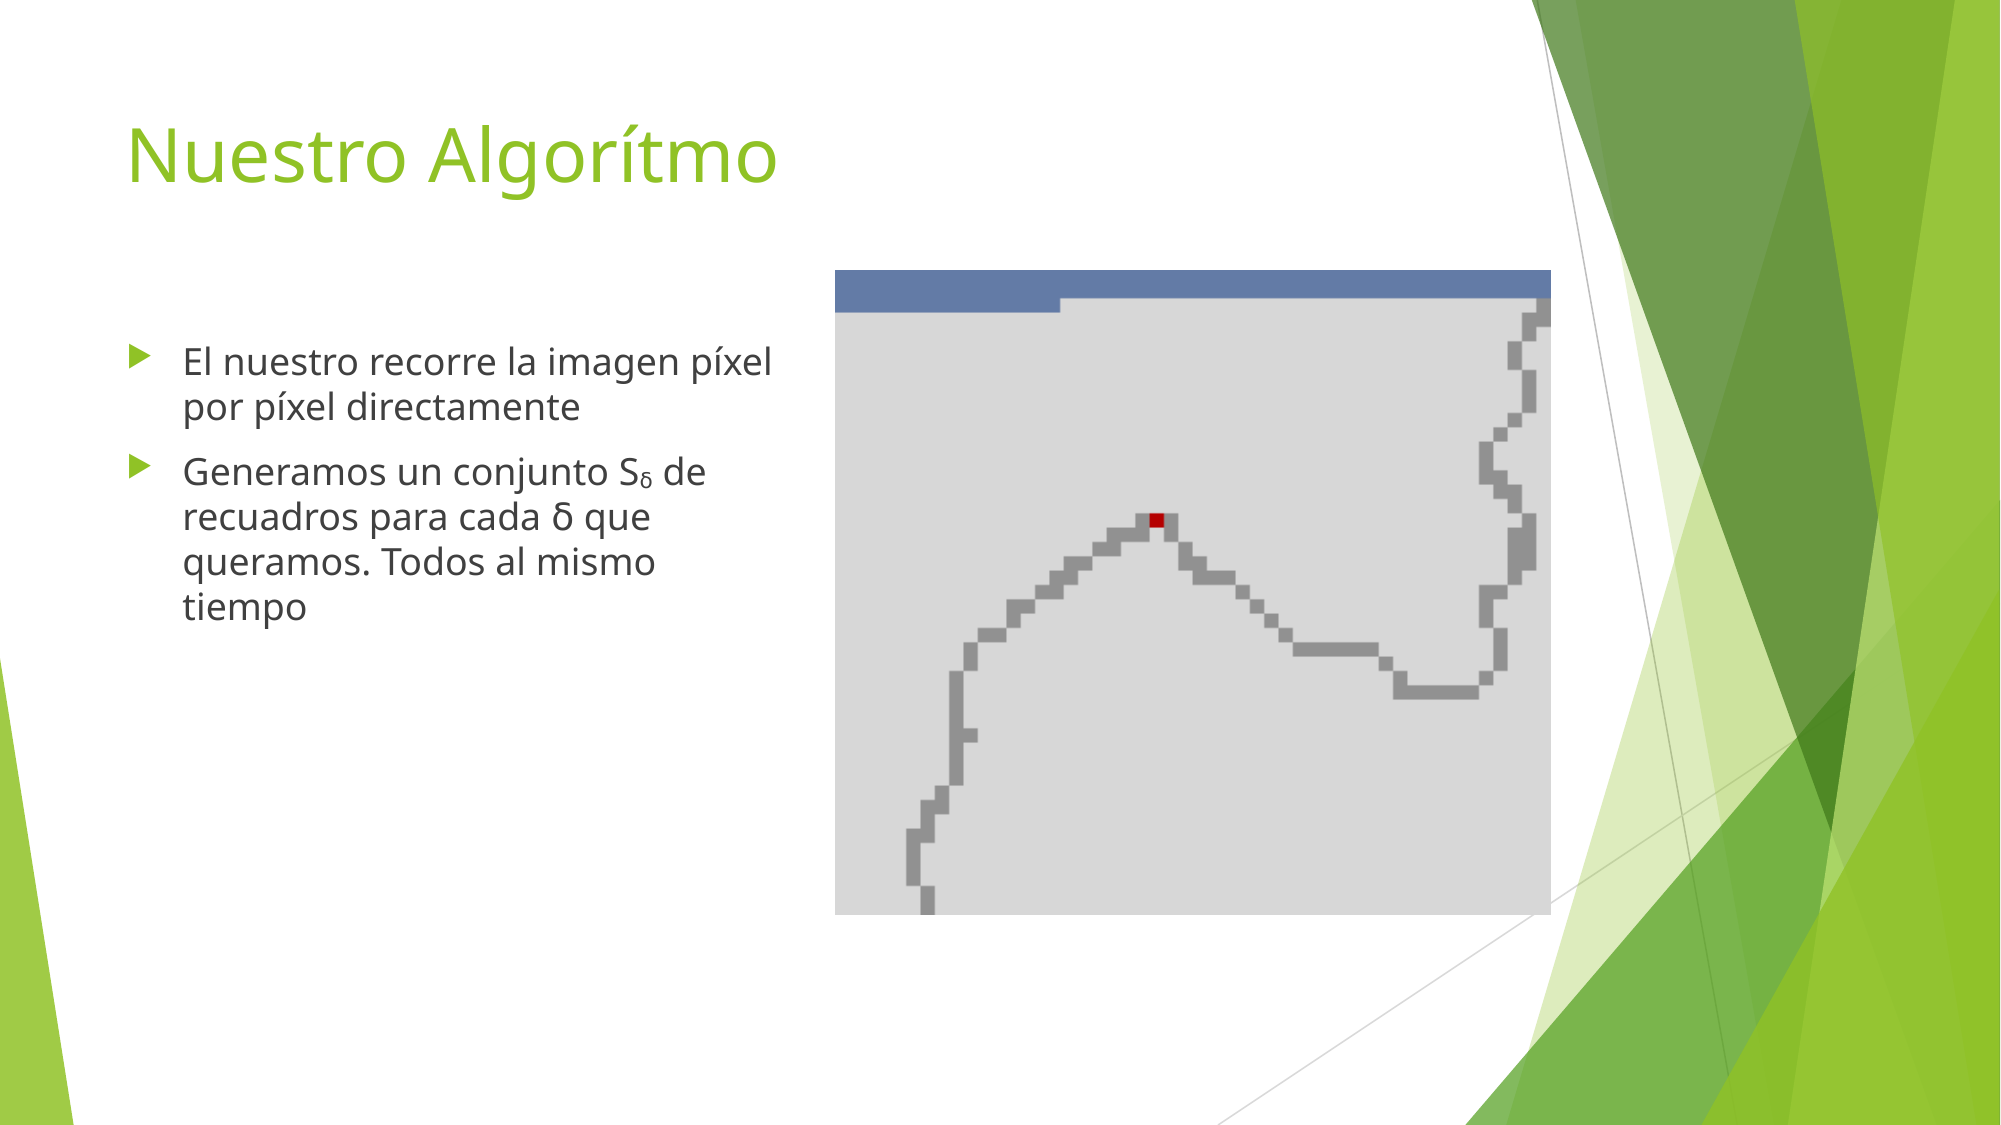

Nuestro Algorítmo
# El nuestro recorre la imagen píxel por píxel directamente
Generamos un conjunto Sδ de recuadros para cada δ que queramos. Todos al mismo tiempo